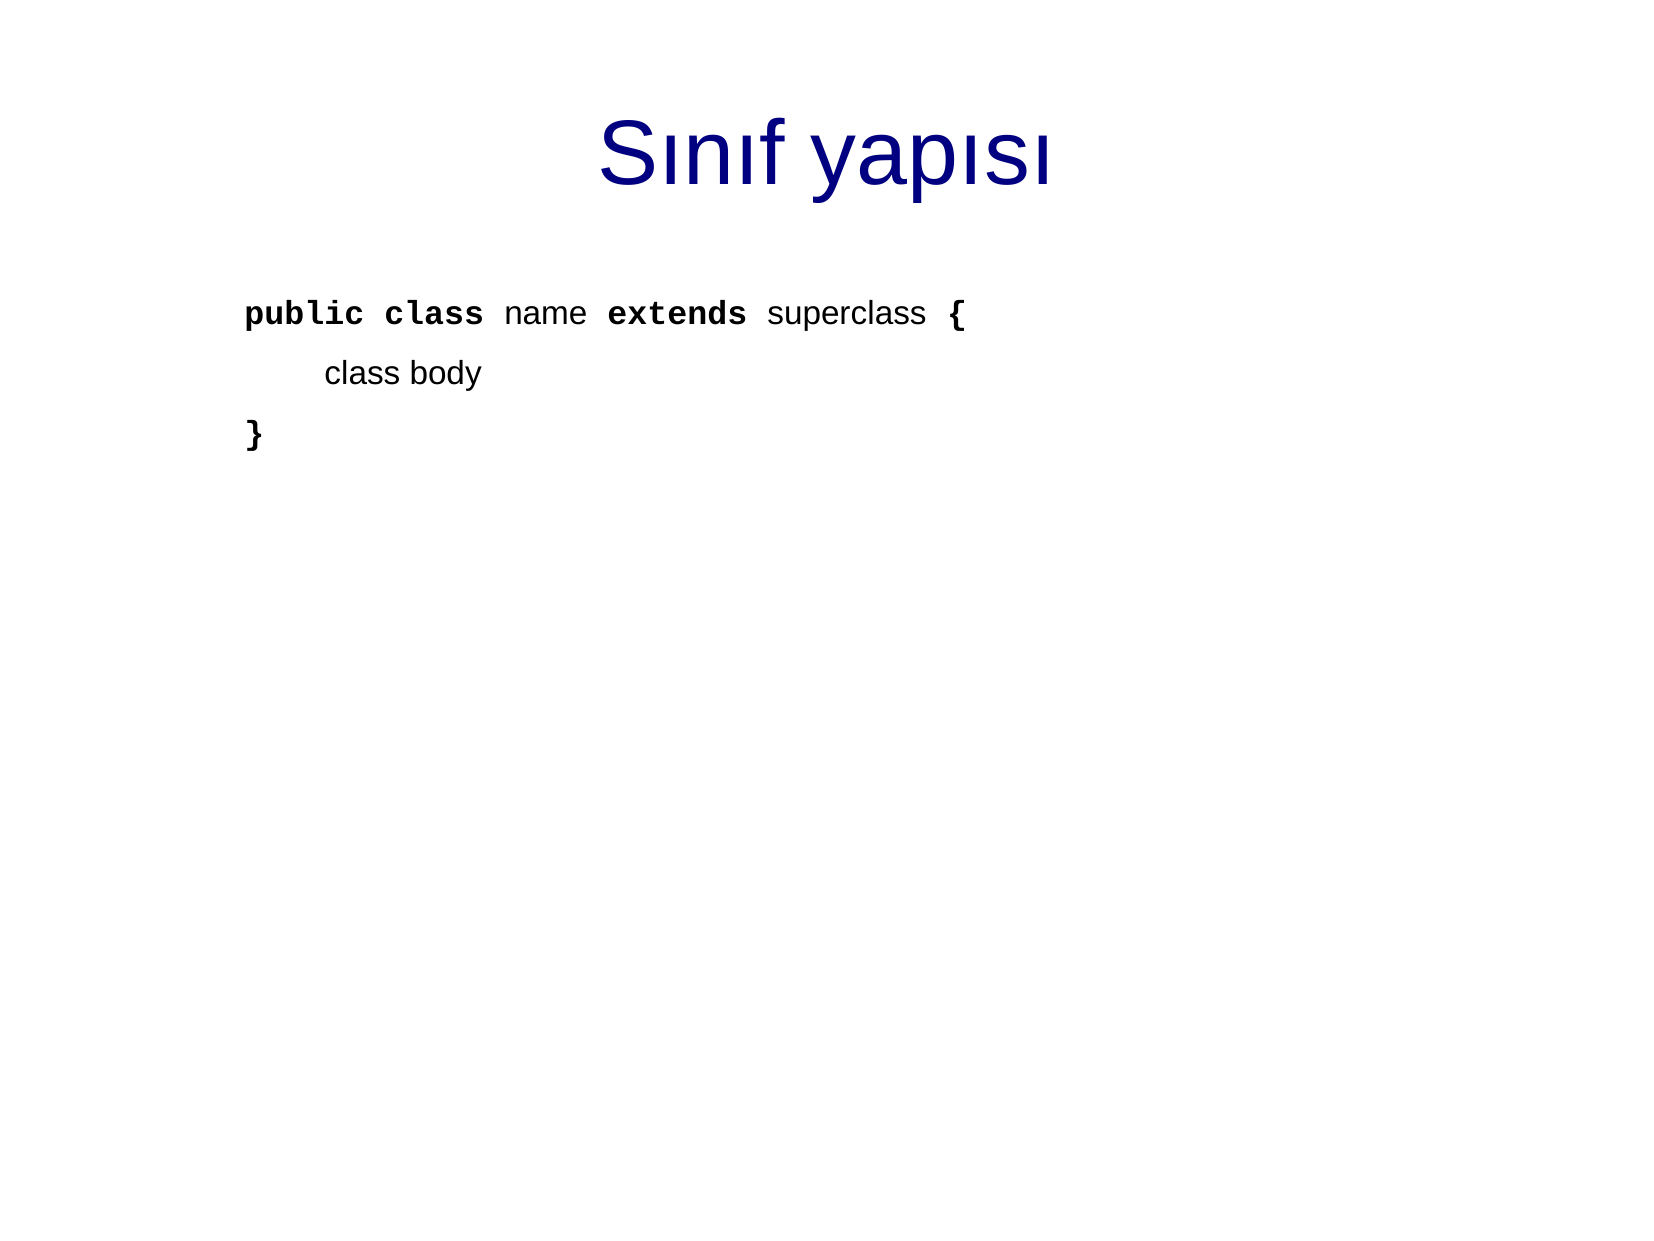

# Sınıf yapısı
public class name extends superclass {
 class body
}